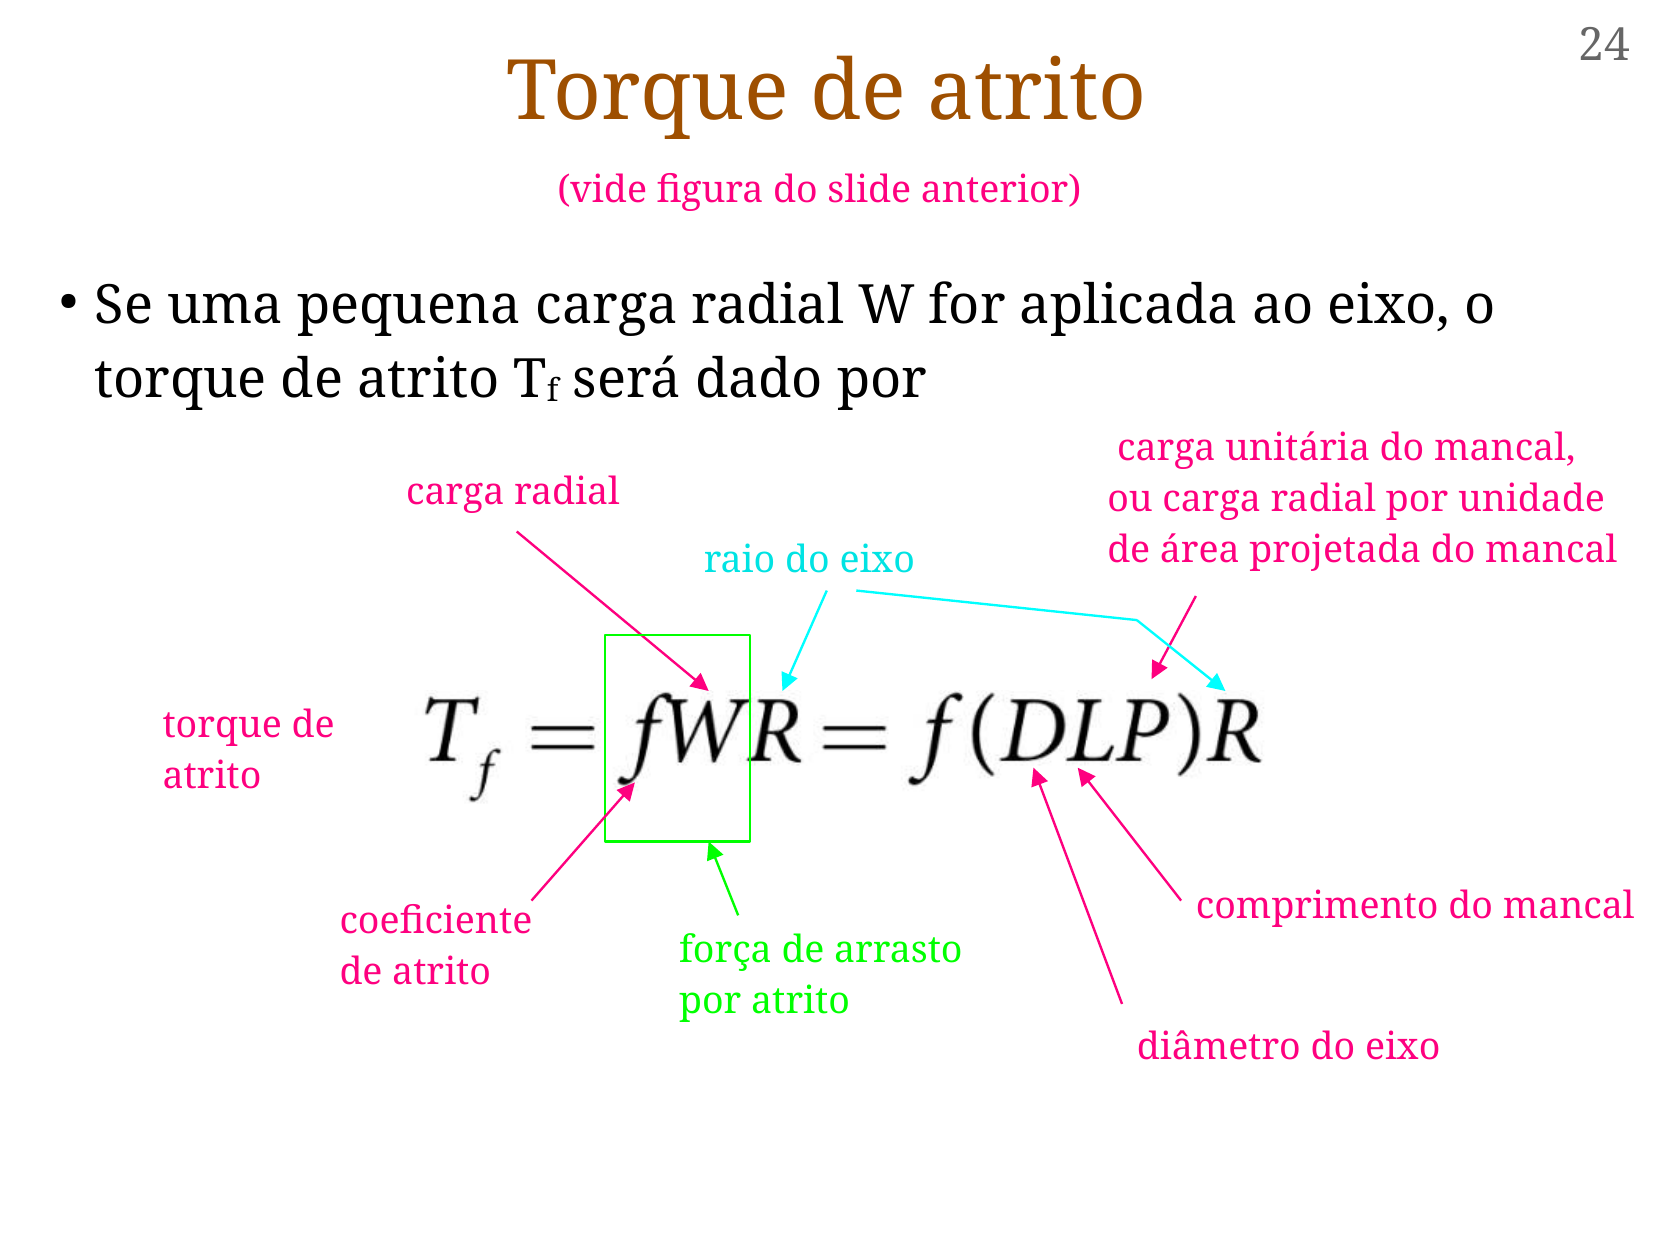

24
# Torque de atrito
(vide figura do slide anterior)
Se uma pequena carga radial W for aplicada ao eixo, o torque de atrito Tf será dado por
 carga unitária do mancal, ou carga radial por unidade de área projetada do mancal
carga radial
raio do eixo
torque de atrito
comprimento do mancal
coeficiente de atrito
força de arrasto por atrito
diâmetro do eixo